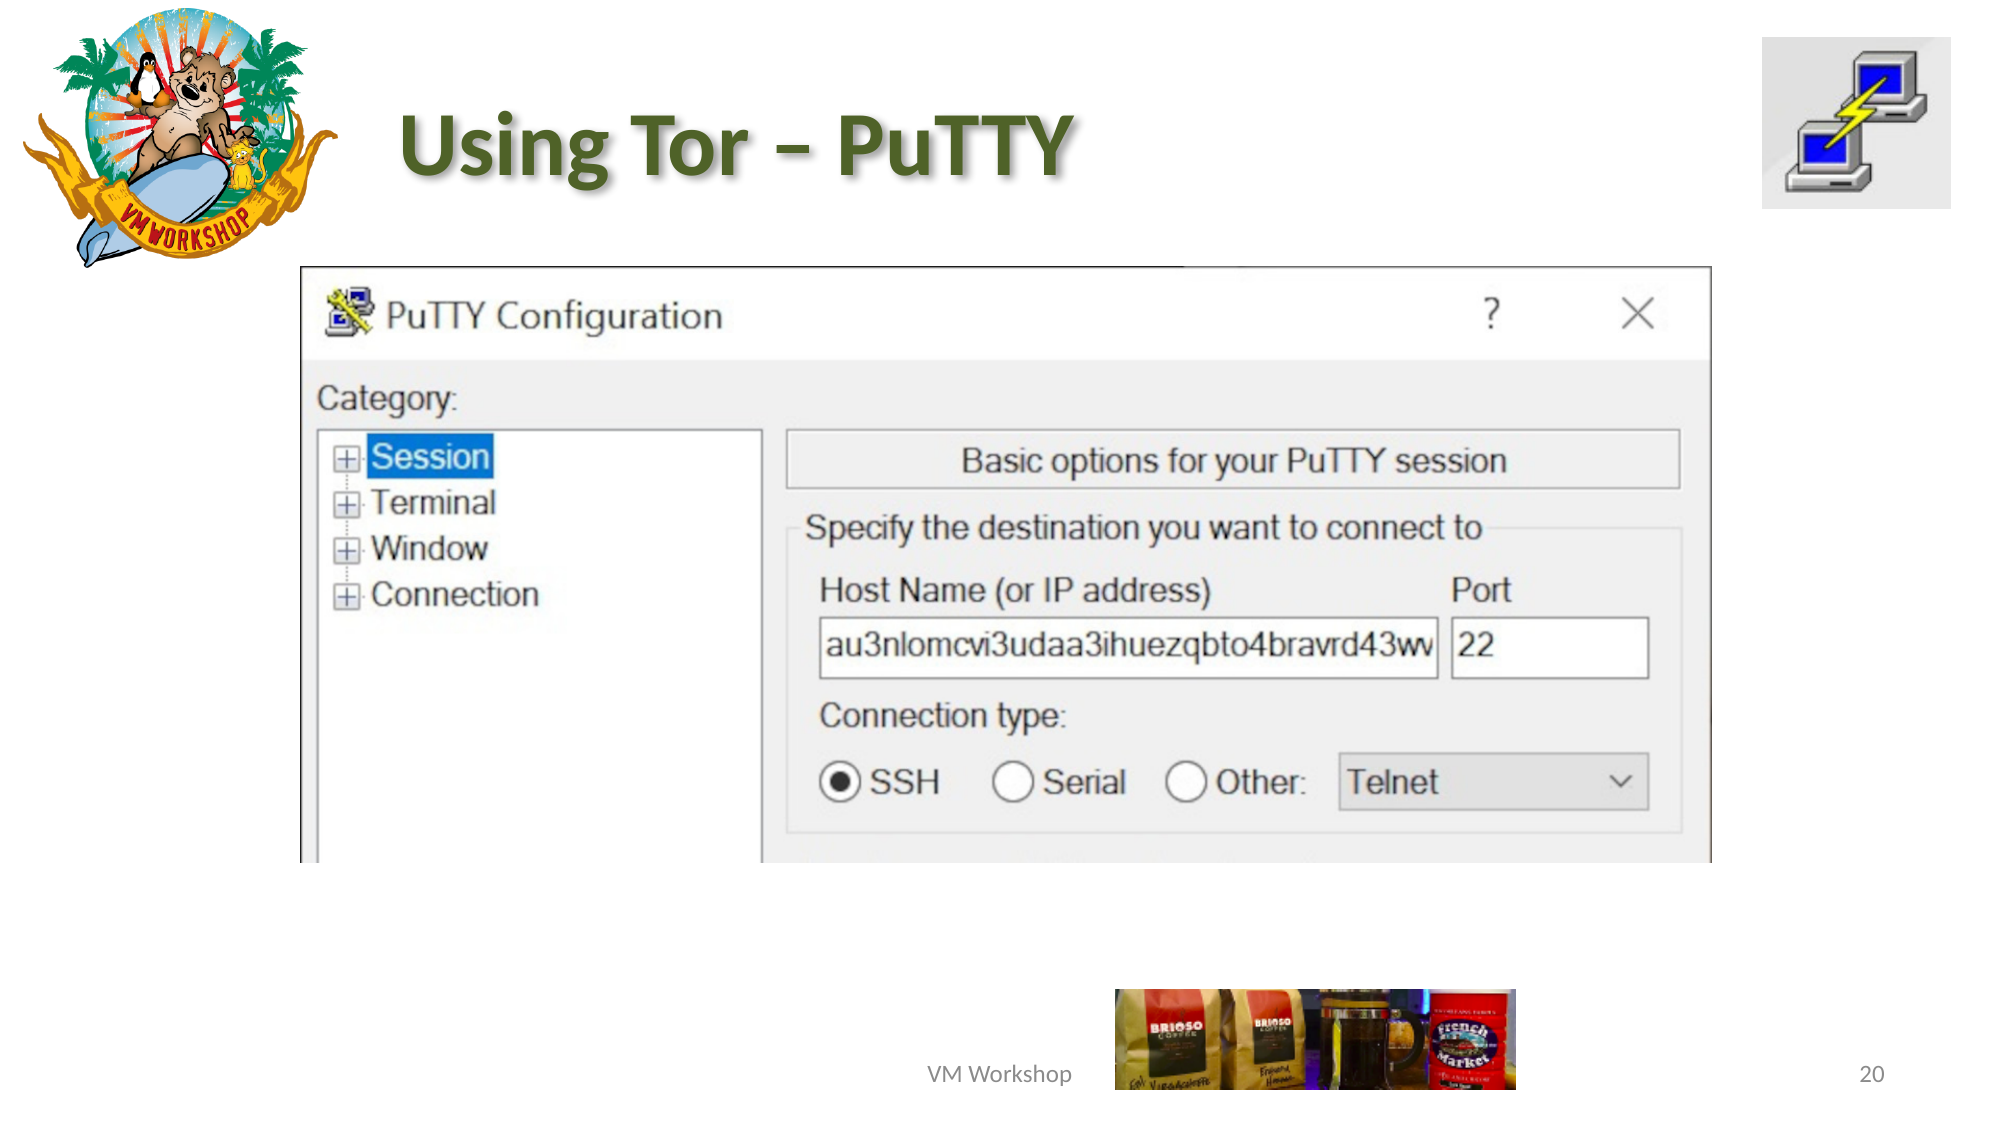

# Using Tor – PuTTY
VM Workshop
20